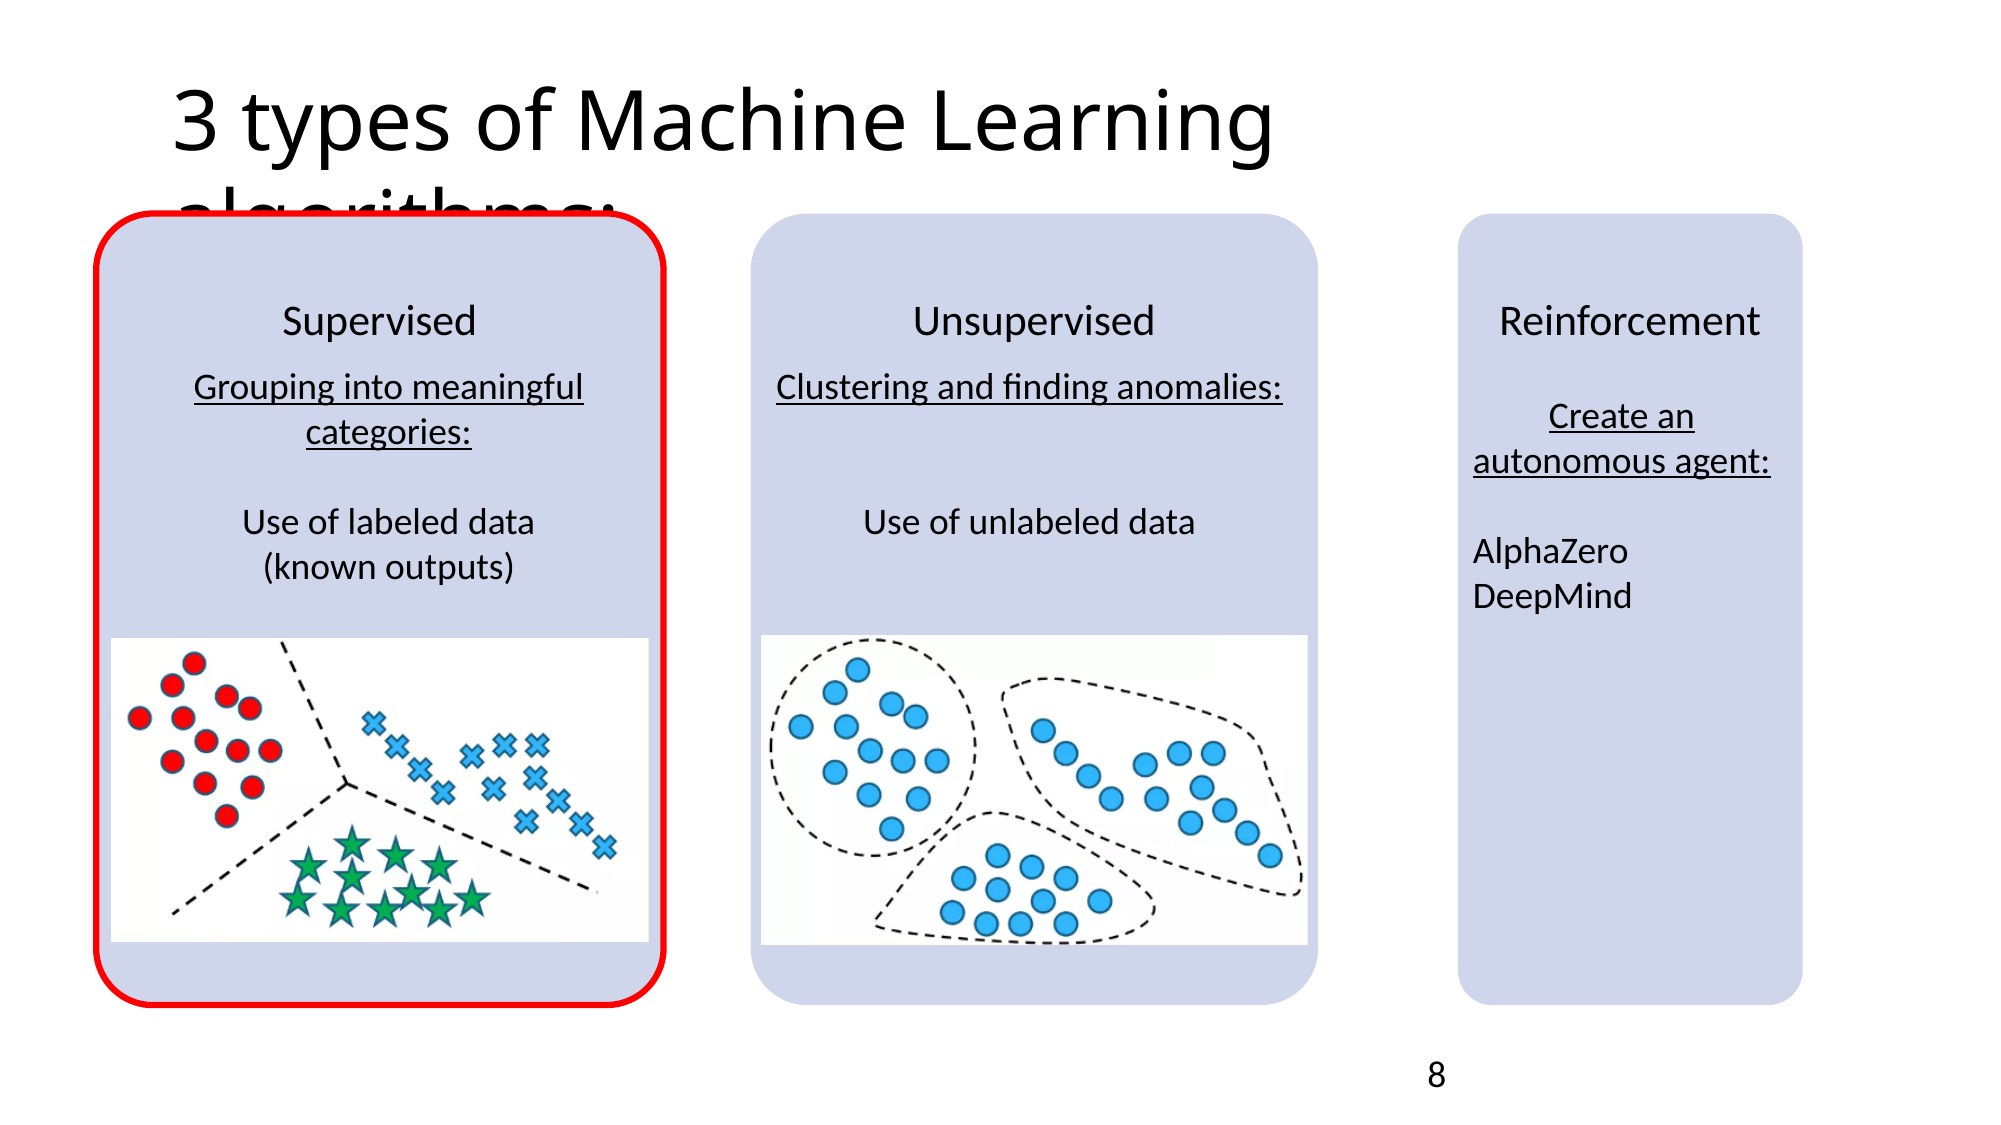

3 types of Machine Learning algorithms:
Supervised
Unsupervised
Reinforcement
Grouping into meaningful categories:
Use of labeled data (known outputs)
Clustering and finding anomalies:
Use of unlabeled data
Create an autonomous agent:
AlphaZero
DeepMind
7